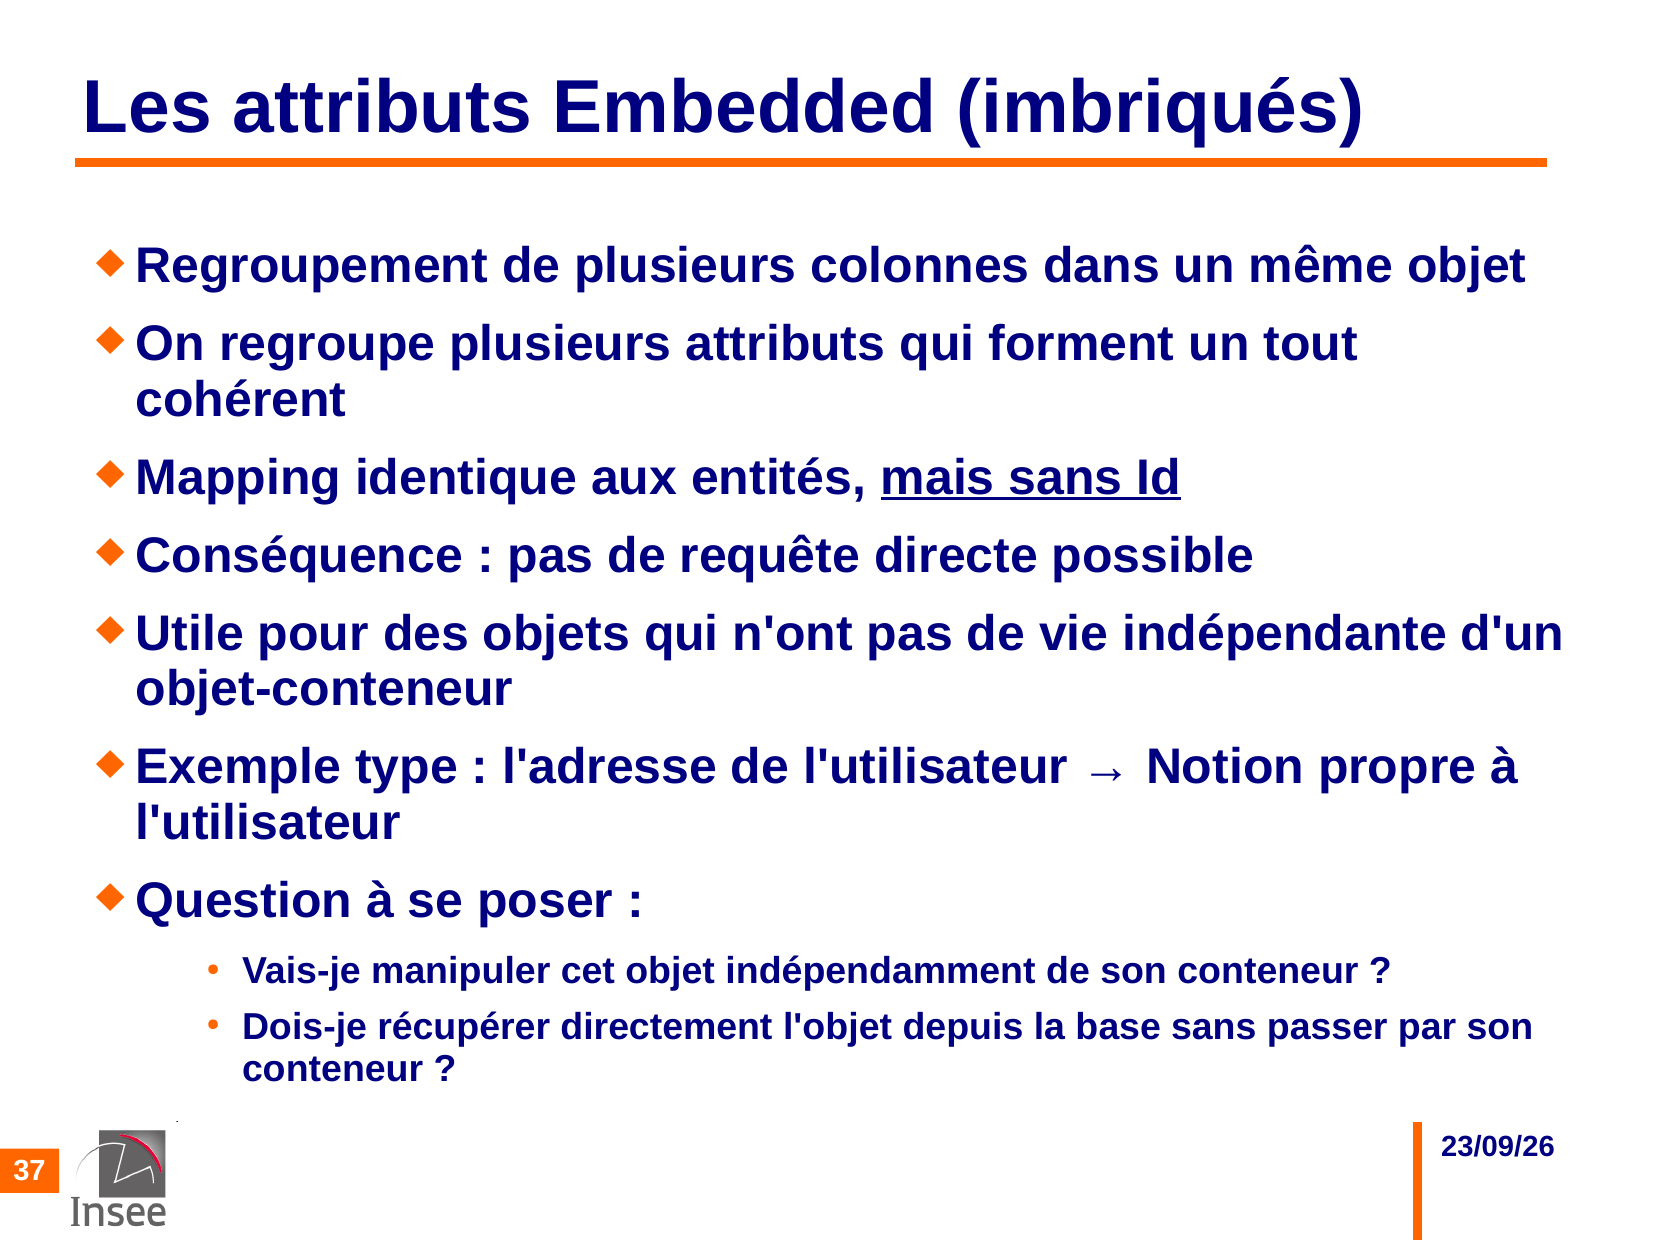

# Les attributs Embedded (imbriqués)
Regroupement de plusieurs colonnes dans un même objet
On regroupe plusieurs attributs qui forment un tout cohérent
Mapping identique aux entités, mais sans Id
Conséquence : pas de requête directe possible
Utile pour des objets qui n'ont pas de vie indépendante d'un objet-conteneur
Exemple type : l'adresse de l'utilisateur → Notion propre à l'utilisateur
Question à se poser :
Vais-je manipuler cet objet indépendamment de son conteneur ?
Dois-je récupérer directement l'objet depuis la base sans passer par son conteneur ?
37